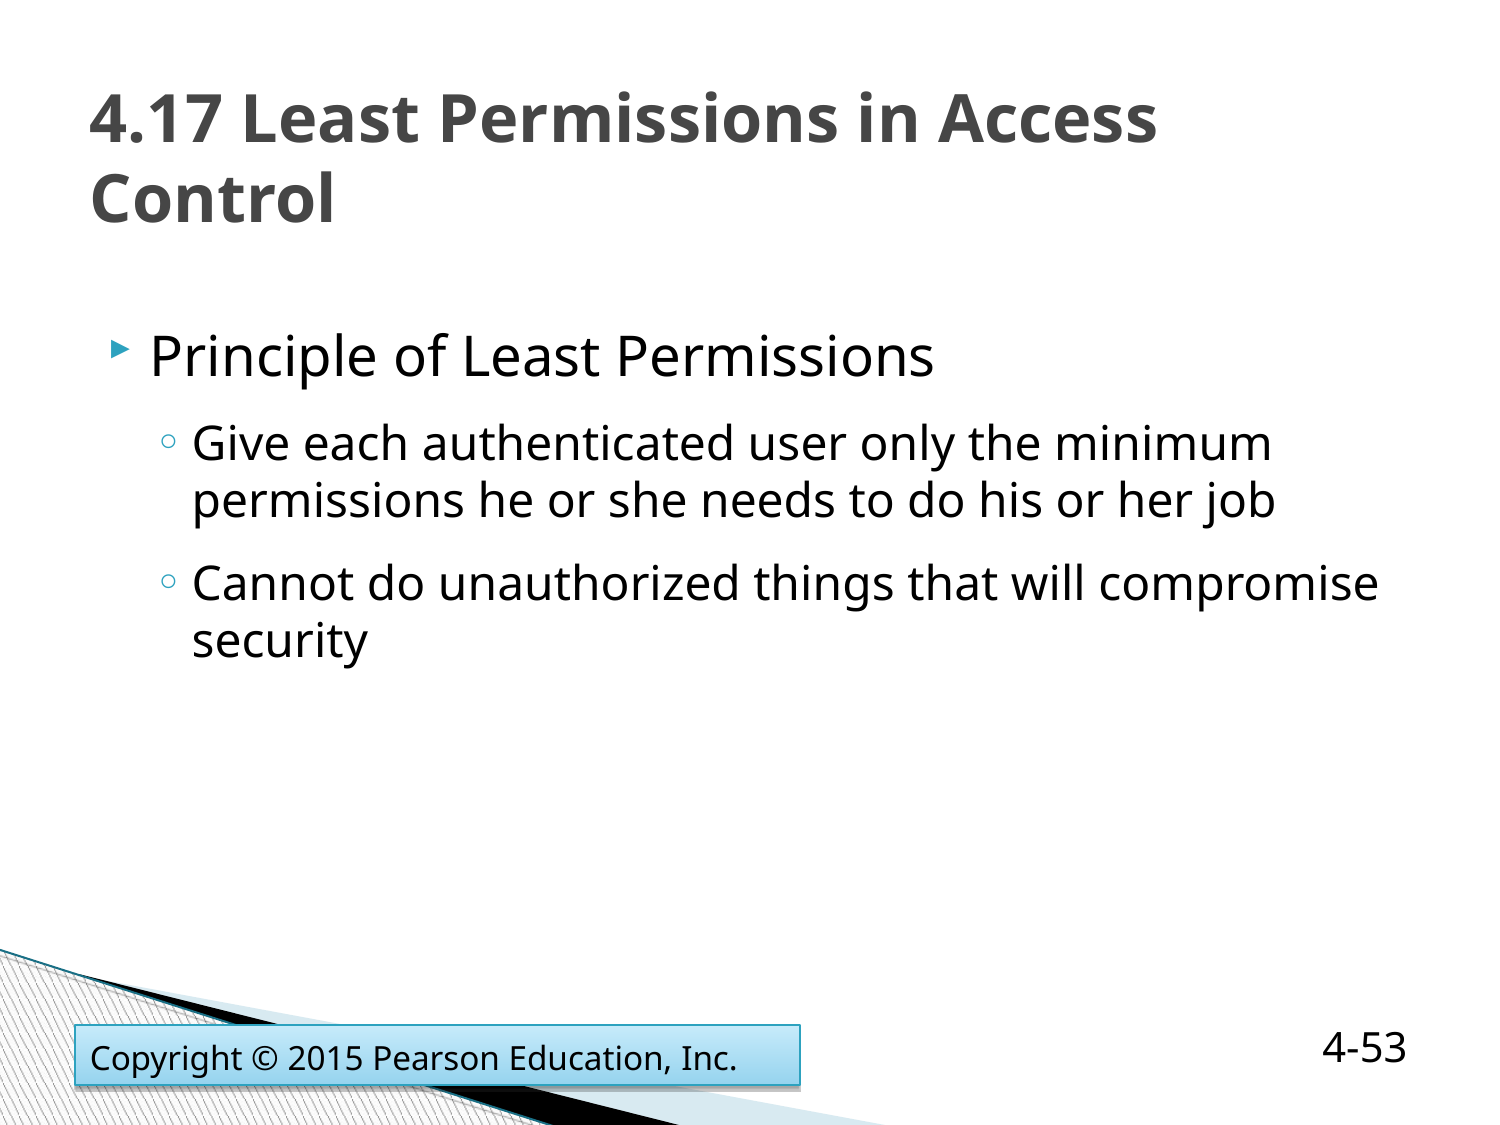

4.17 Least Permissions in Access Control
# Principle of Least Permissions
Give each authenticated user only the minimum permissions he or she needs to do his or her job
Cannot do unauthorized things that will compromise security
Copyright © 2015 Pearson Education, Inc.